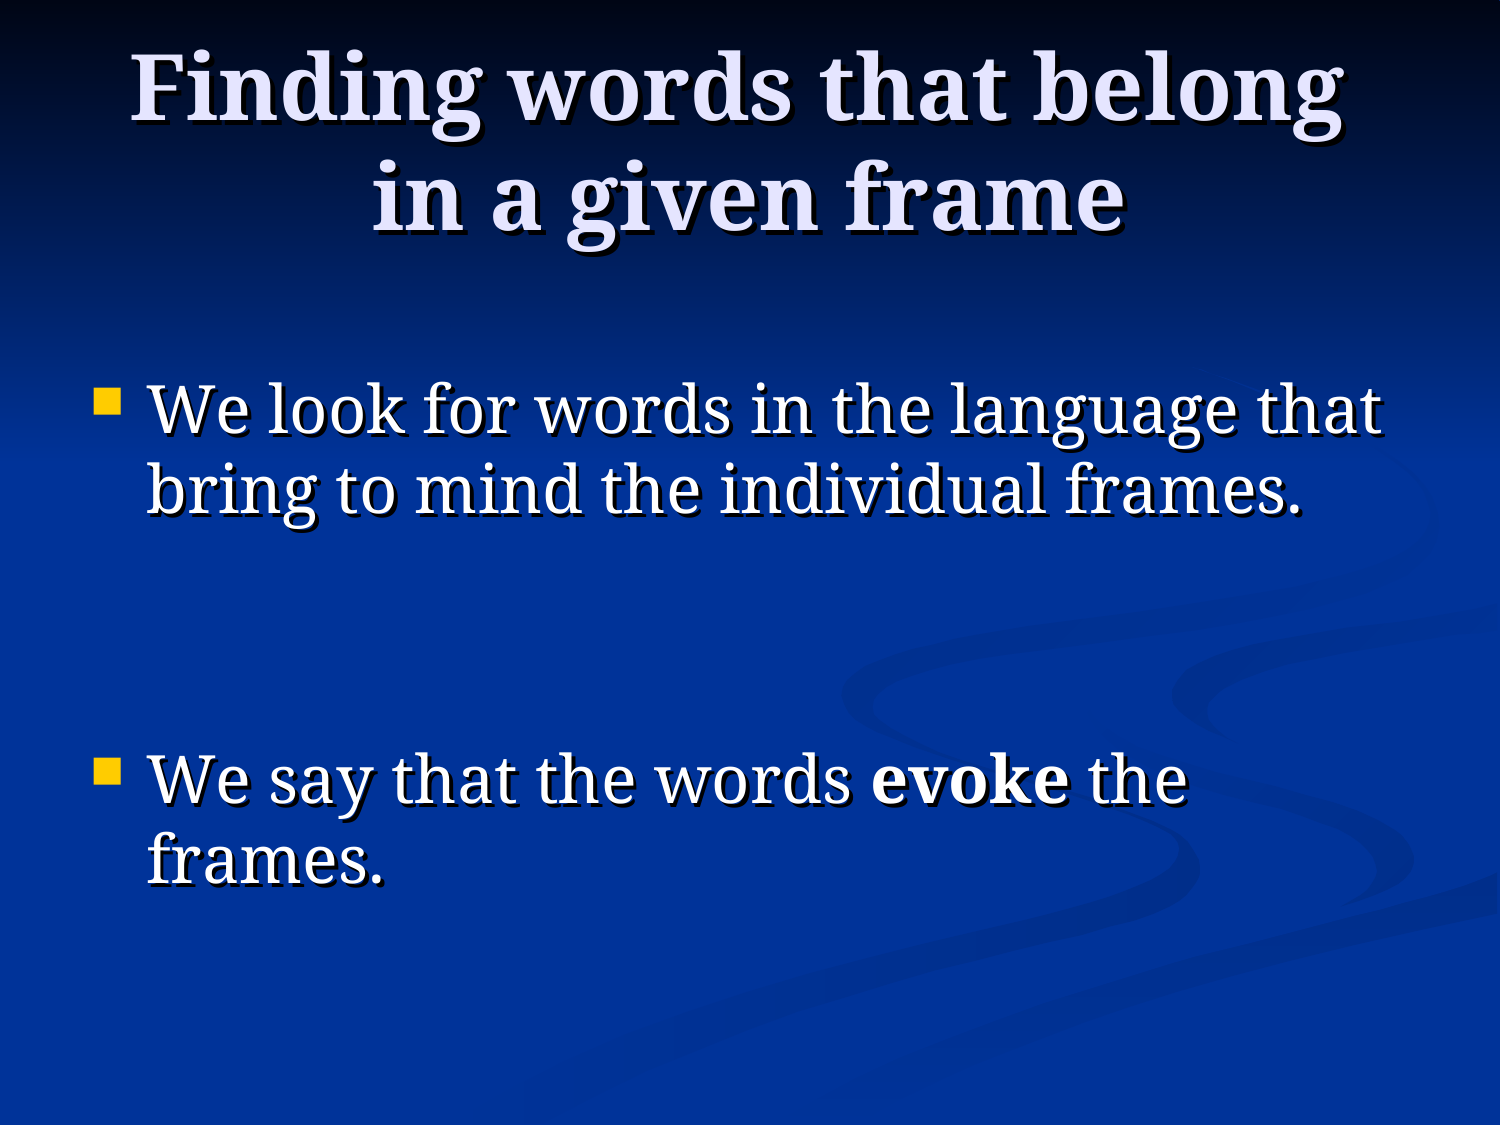

# Finding words that belong in a given frame
We look for words in the language that bring to mind the individual frames.
We say that the words evoke the frames.